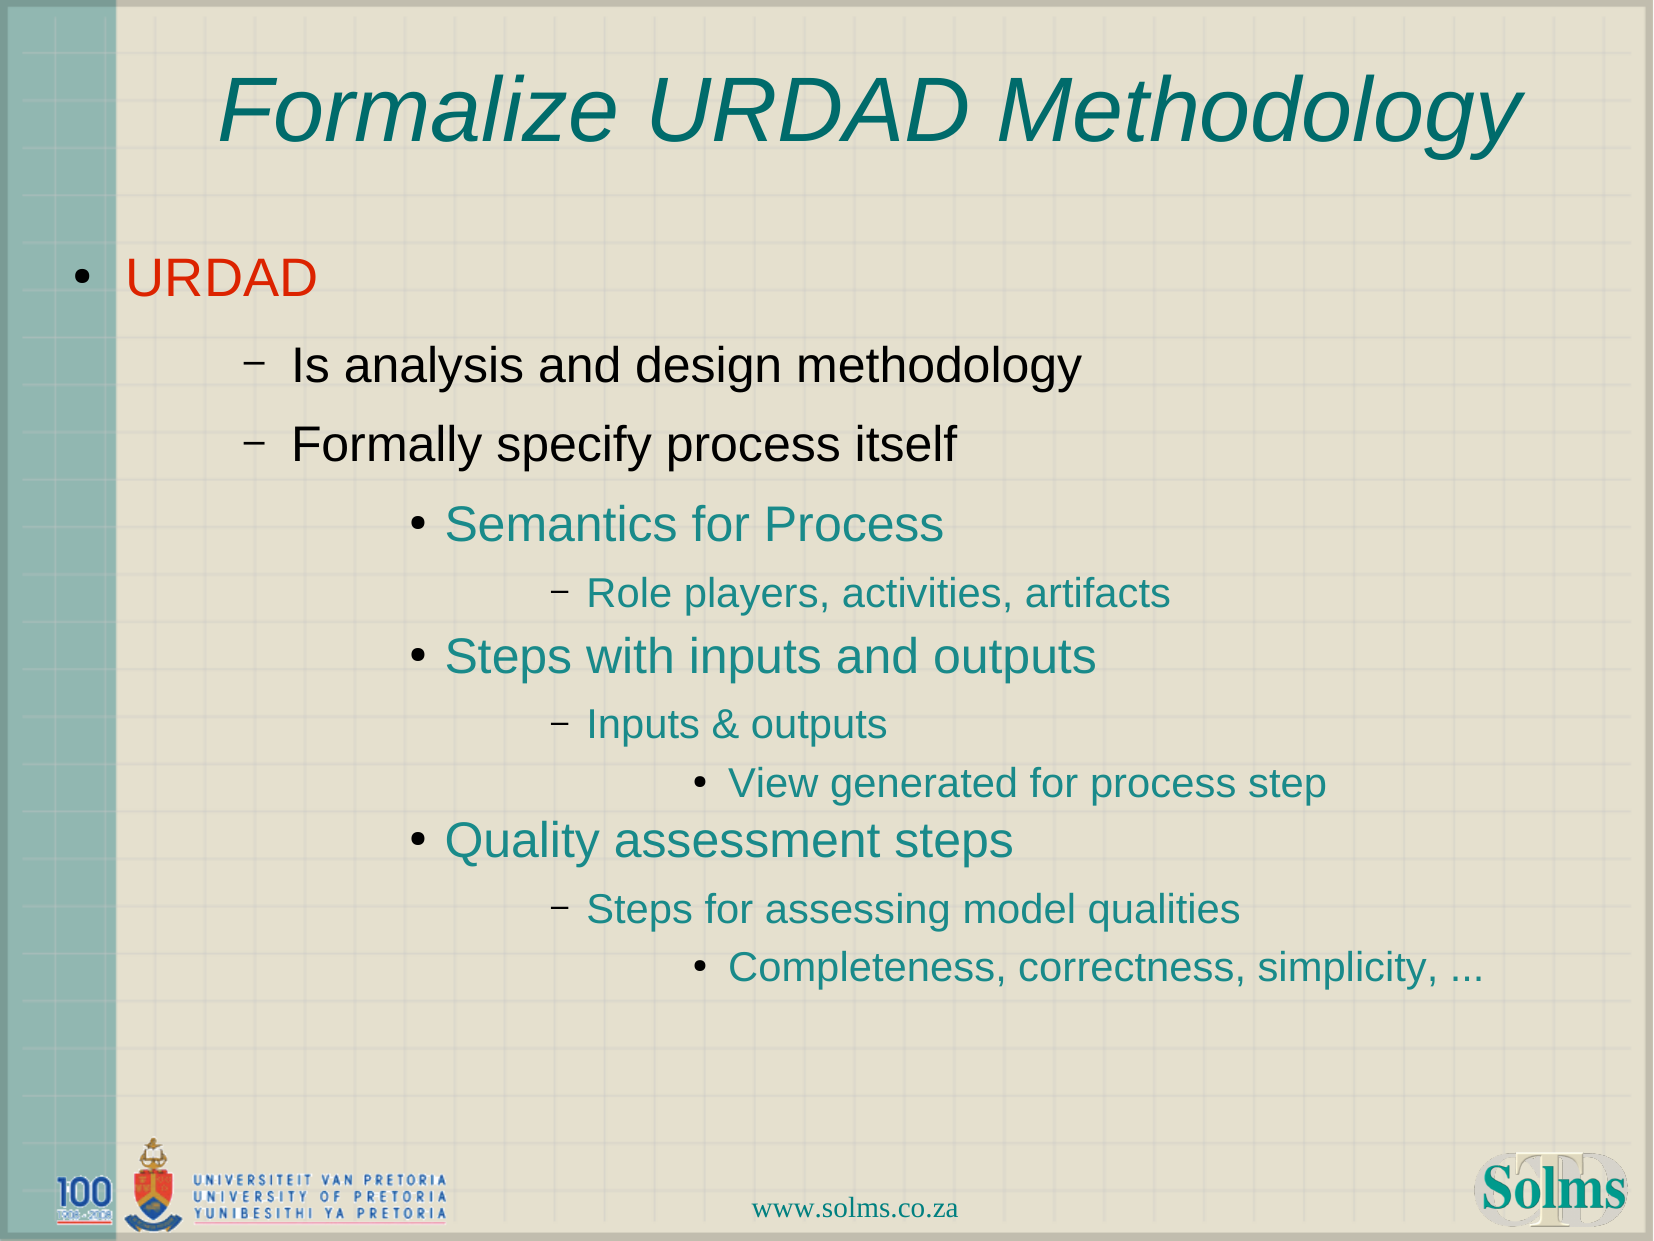

# Formalize URDAD Methodology
URDAD
Is analysis and design methodology
Formally specify process itself
Semantics for Process
Role players, activities, artifacts
Steps with inputs and outputs
Inputs & outputs
View generated for process step
Quality assessment steps
Steps for assessing model qualities
Completeness, correctness, simplicity, ...
11